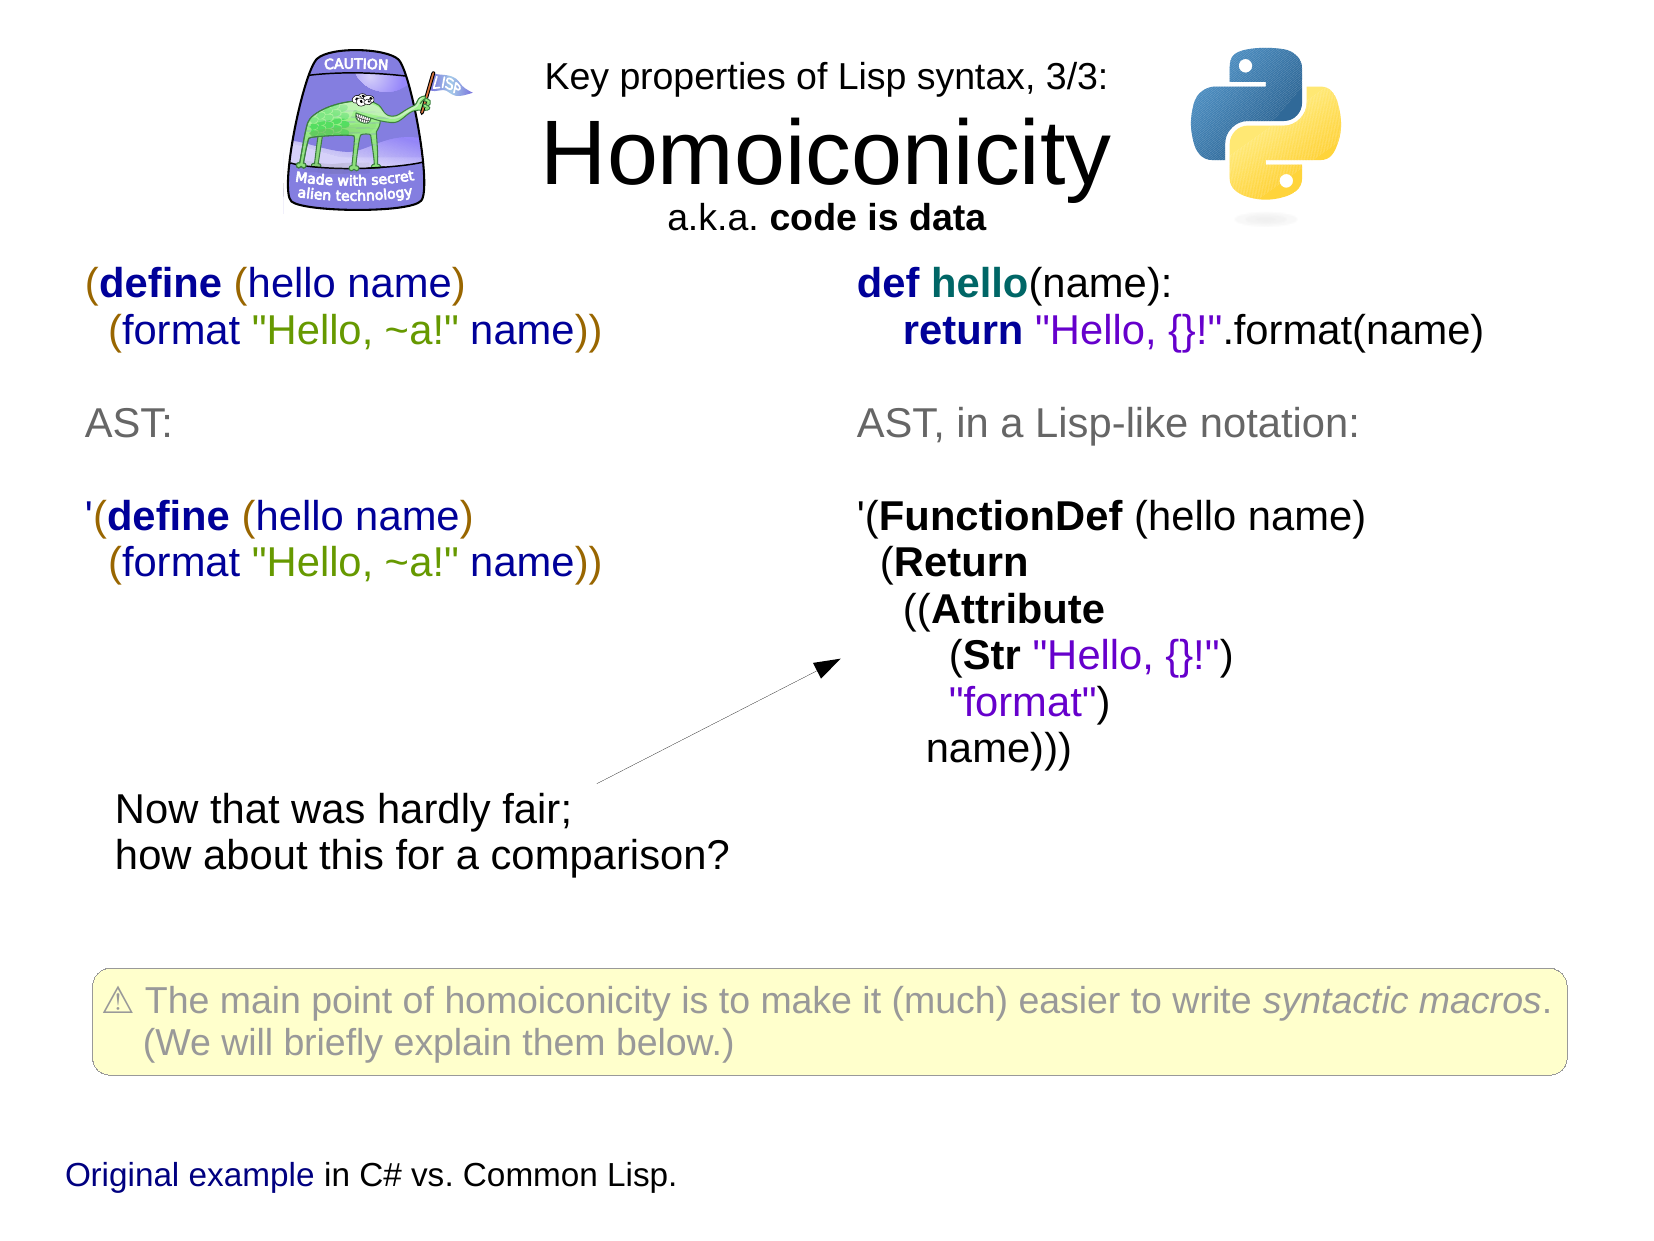

Key properties of Lisp syntax, 3/3:
# Homoiconicity
a.k.a. code is data
(define (hello name)
 (format "Hello, ~a!" name))
AST:
'(define (hello name)
 (format "Hello, ~a!" name))
def hello(name):
 return "Hello, {}!".format(name)
AST, in a Lisp-like notation:
'(FunctionDef (hello name)
 (Return
 ((Attribute
 (Str "Hello, {}!")
 "format")
 name)))
Now that was hardly fair;
how about this for a comparison?
⚠ The main point of homoiconicity is to make it (much) easier to write syntactic macros.
 (We will briefly explain them below.)
Original example in C# vs. Common Lisp.